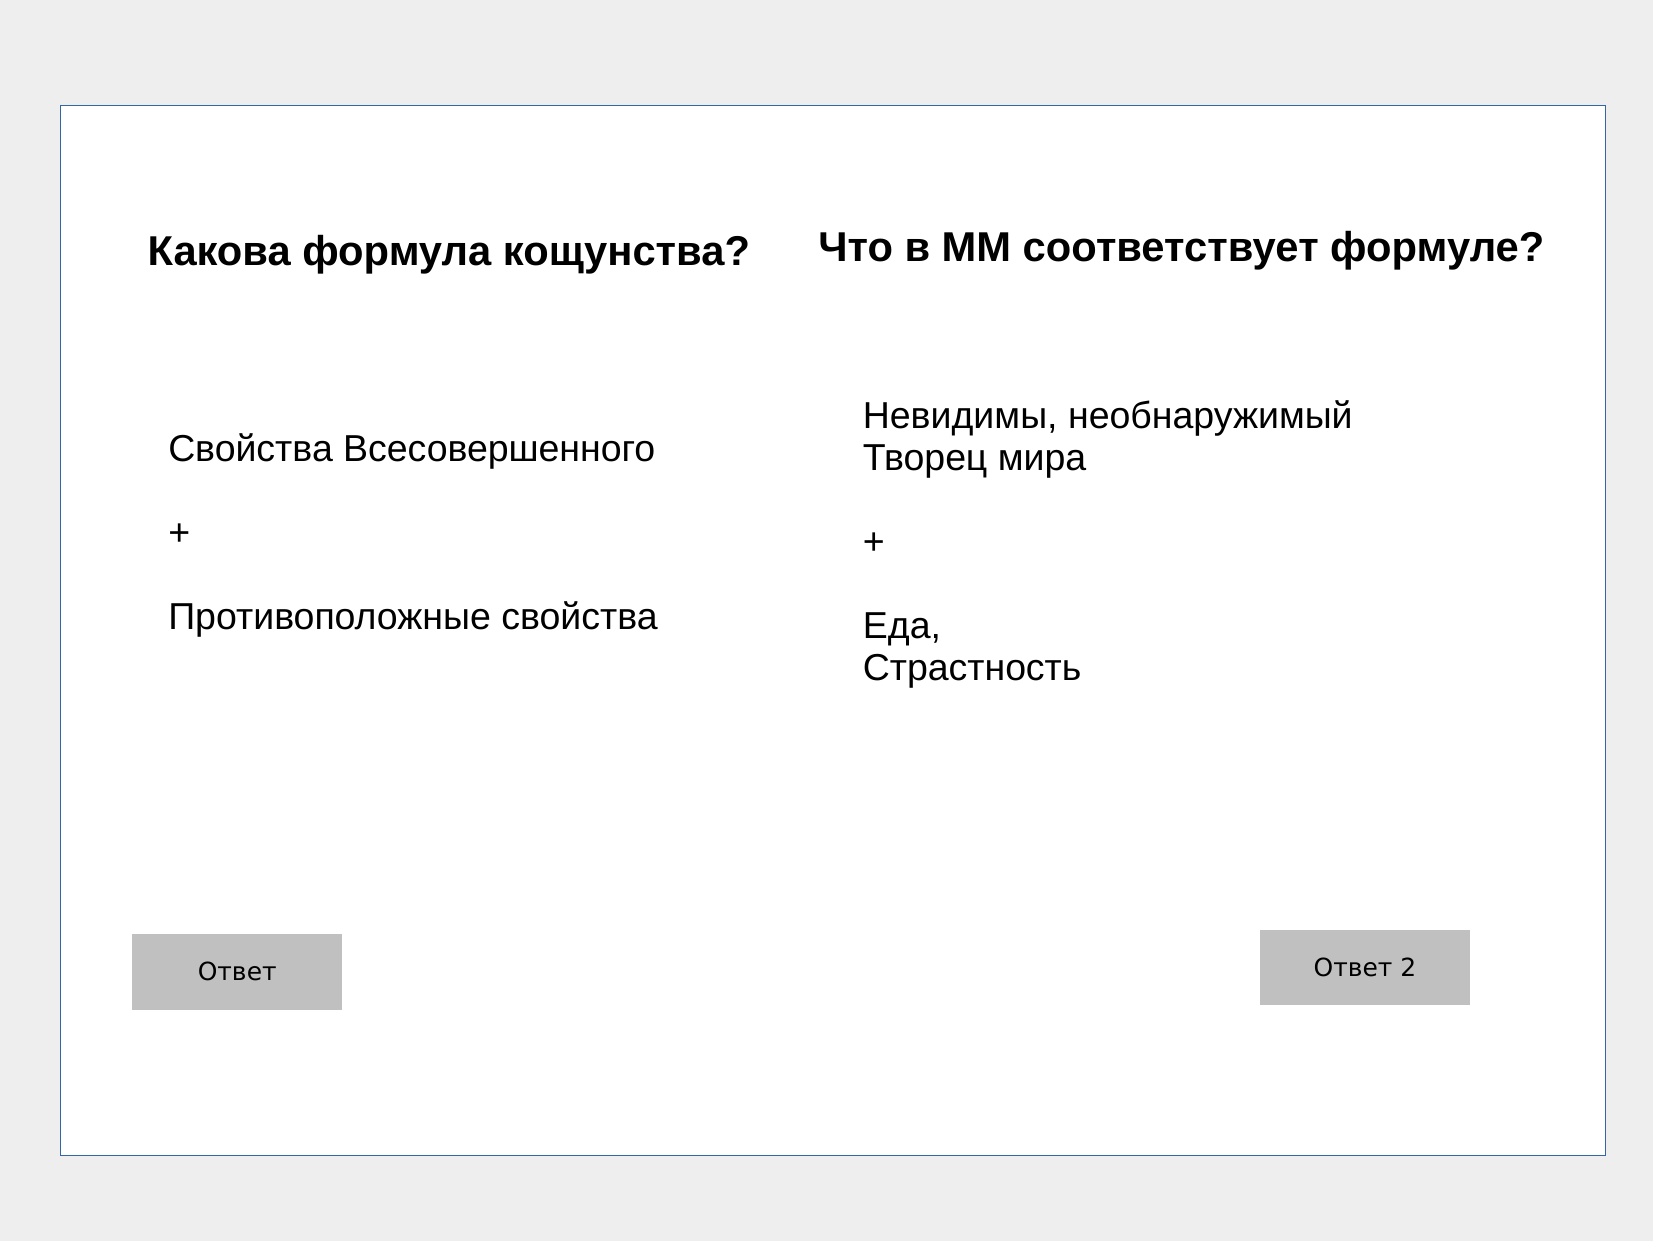

Что в ММ соответствует формуле?
Какова формула кощунства?
Невидимы, необнаружимый
Творец мира
+
Еда,
Страстность
Свойства Всесовершенного
+
Противоположные свойства